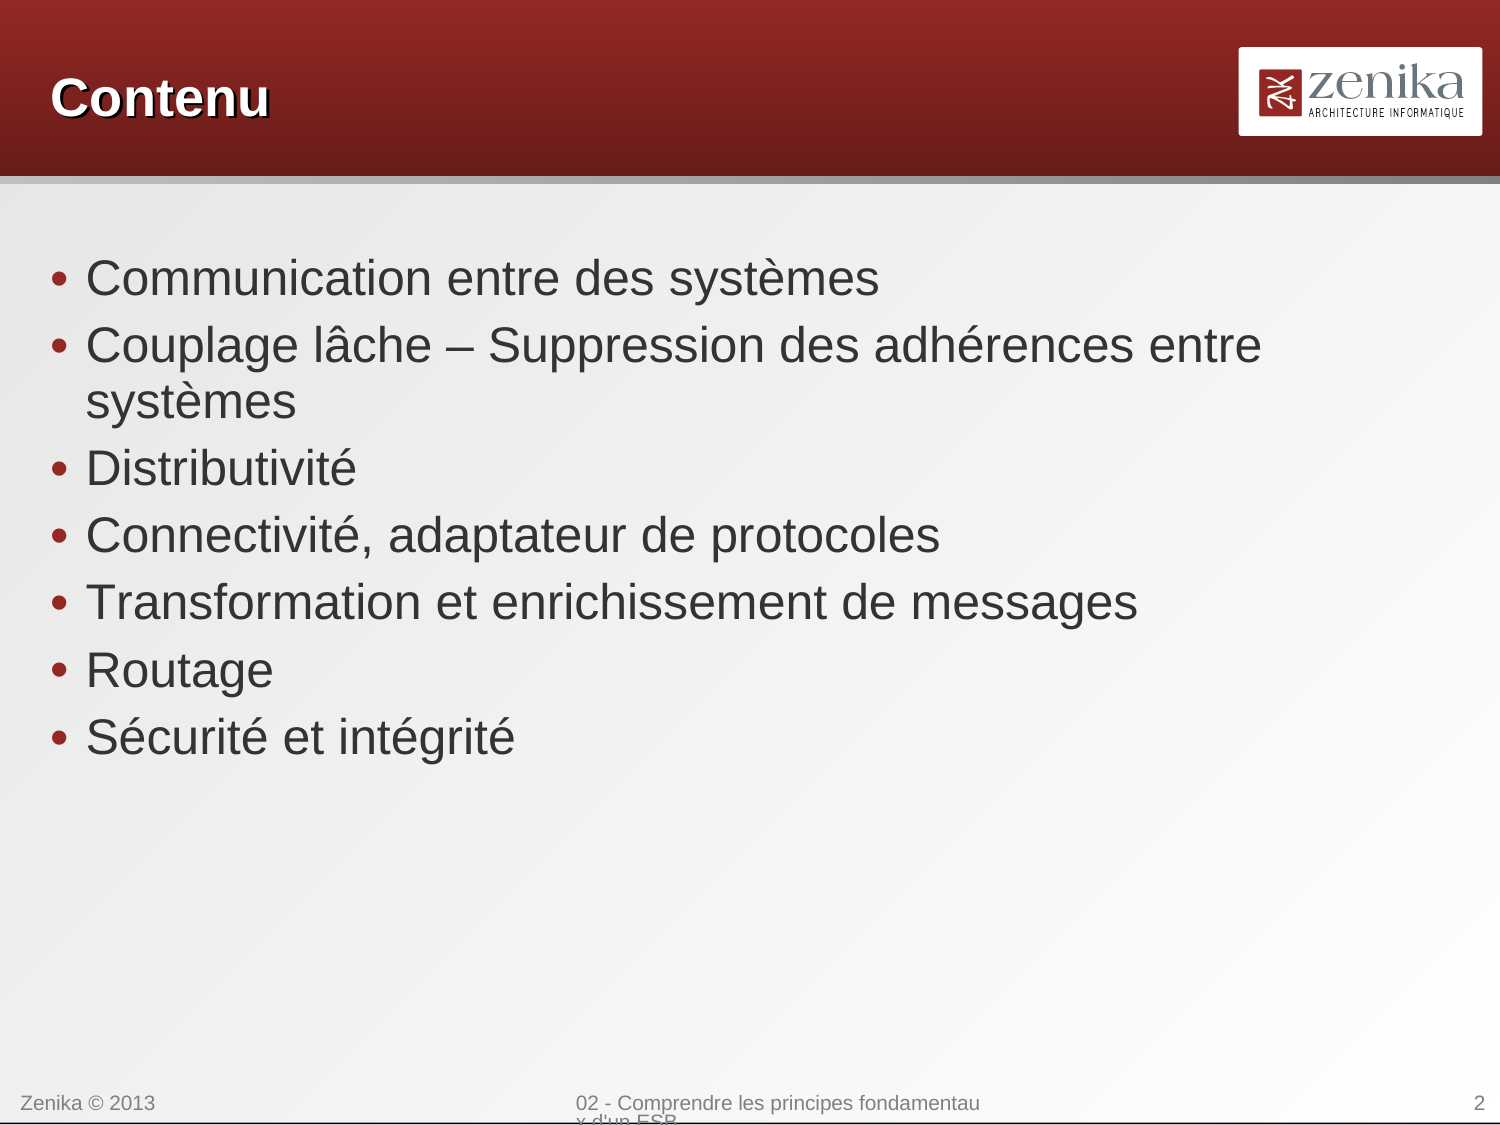

# Contenu
Communication entre des systèmes
Couplage lâche – Suppression des adhérences entre systèmes
Distributivité
Connectivité, adaptateur de protocoles
Transformation et enrichissement de messages
Routage
Sécurité et intégrité